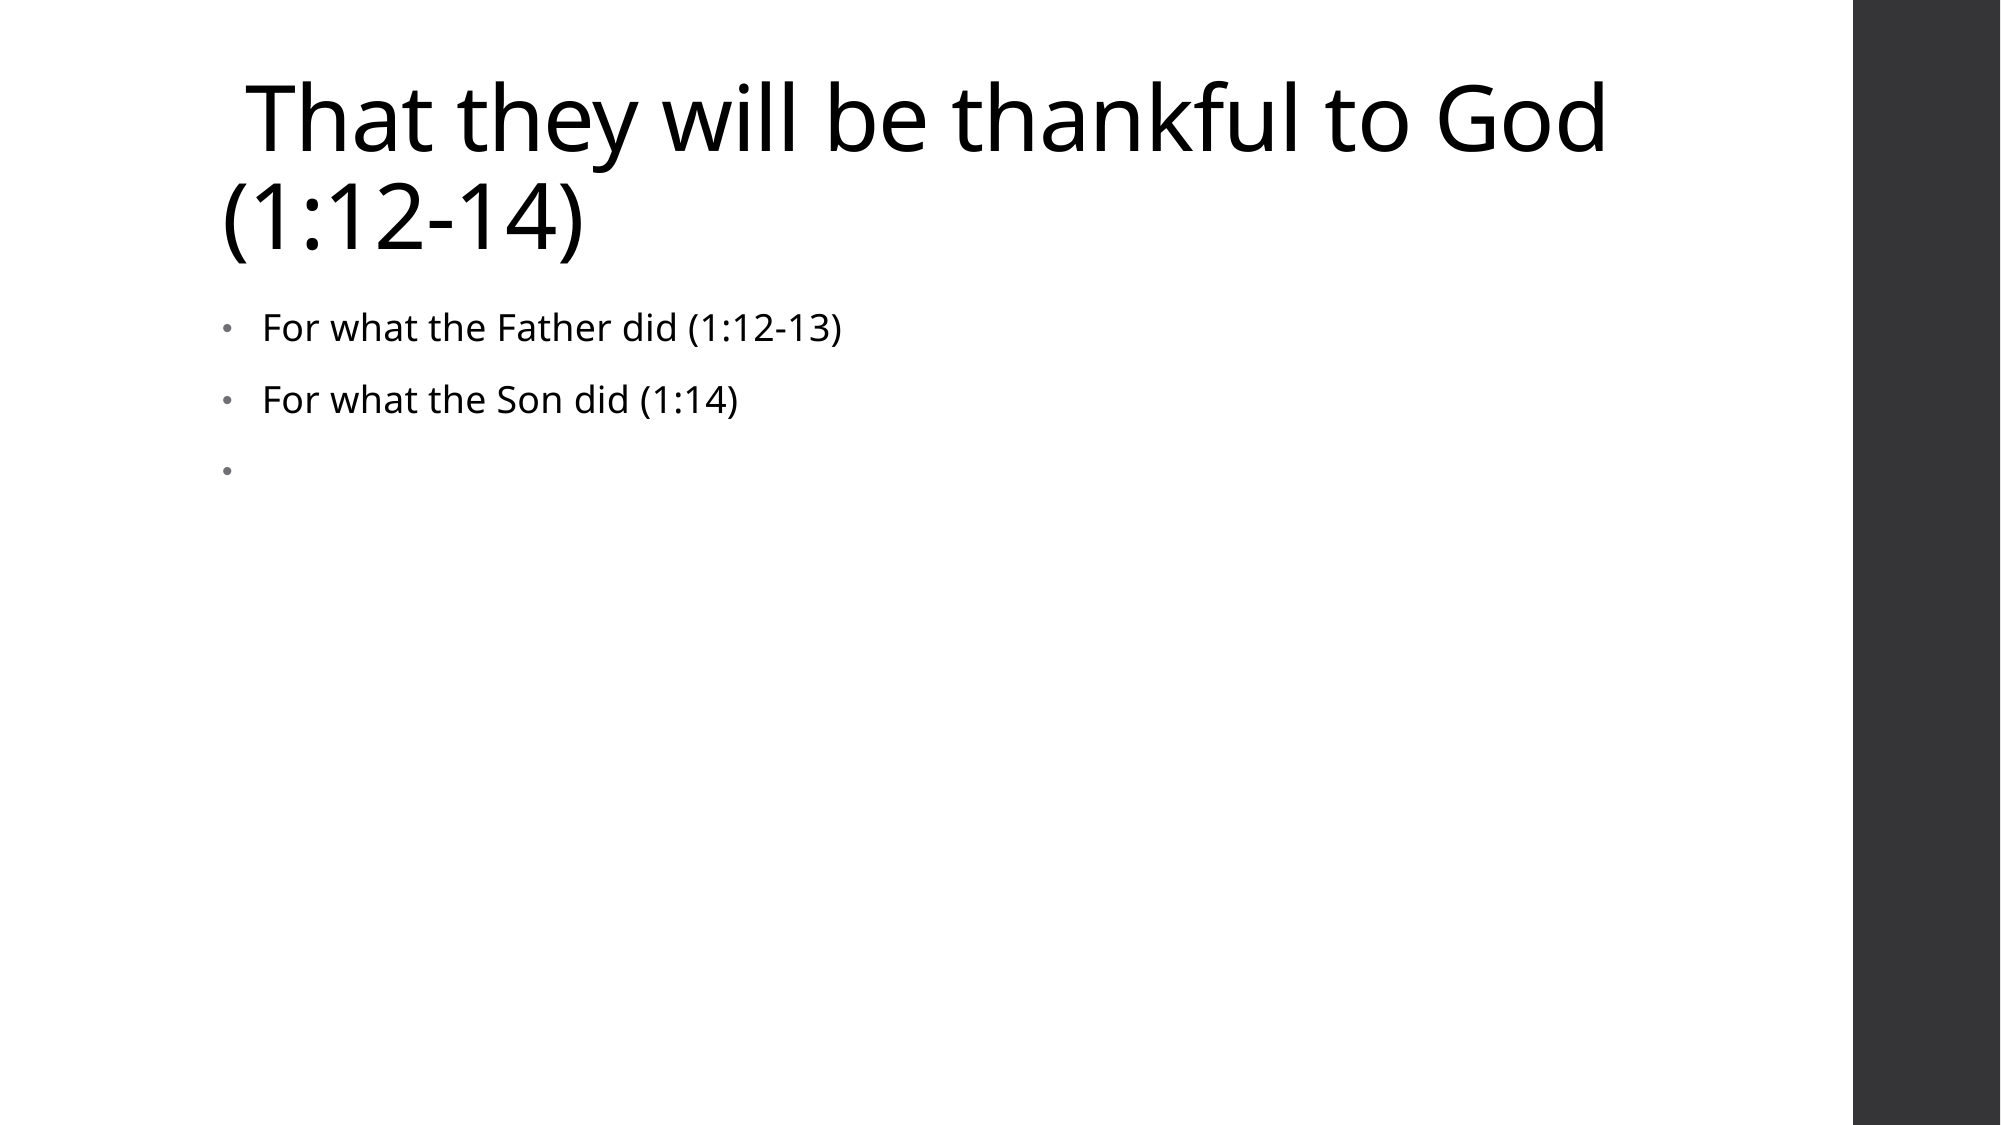

# That they will be thankful to God (1:12-14)
 For what the Father did (1:12-13)
 For what the Son did (1:14)